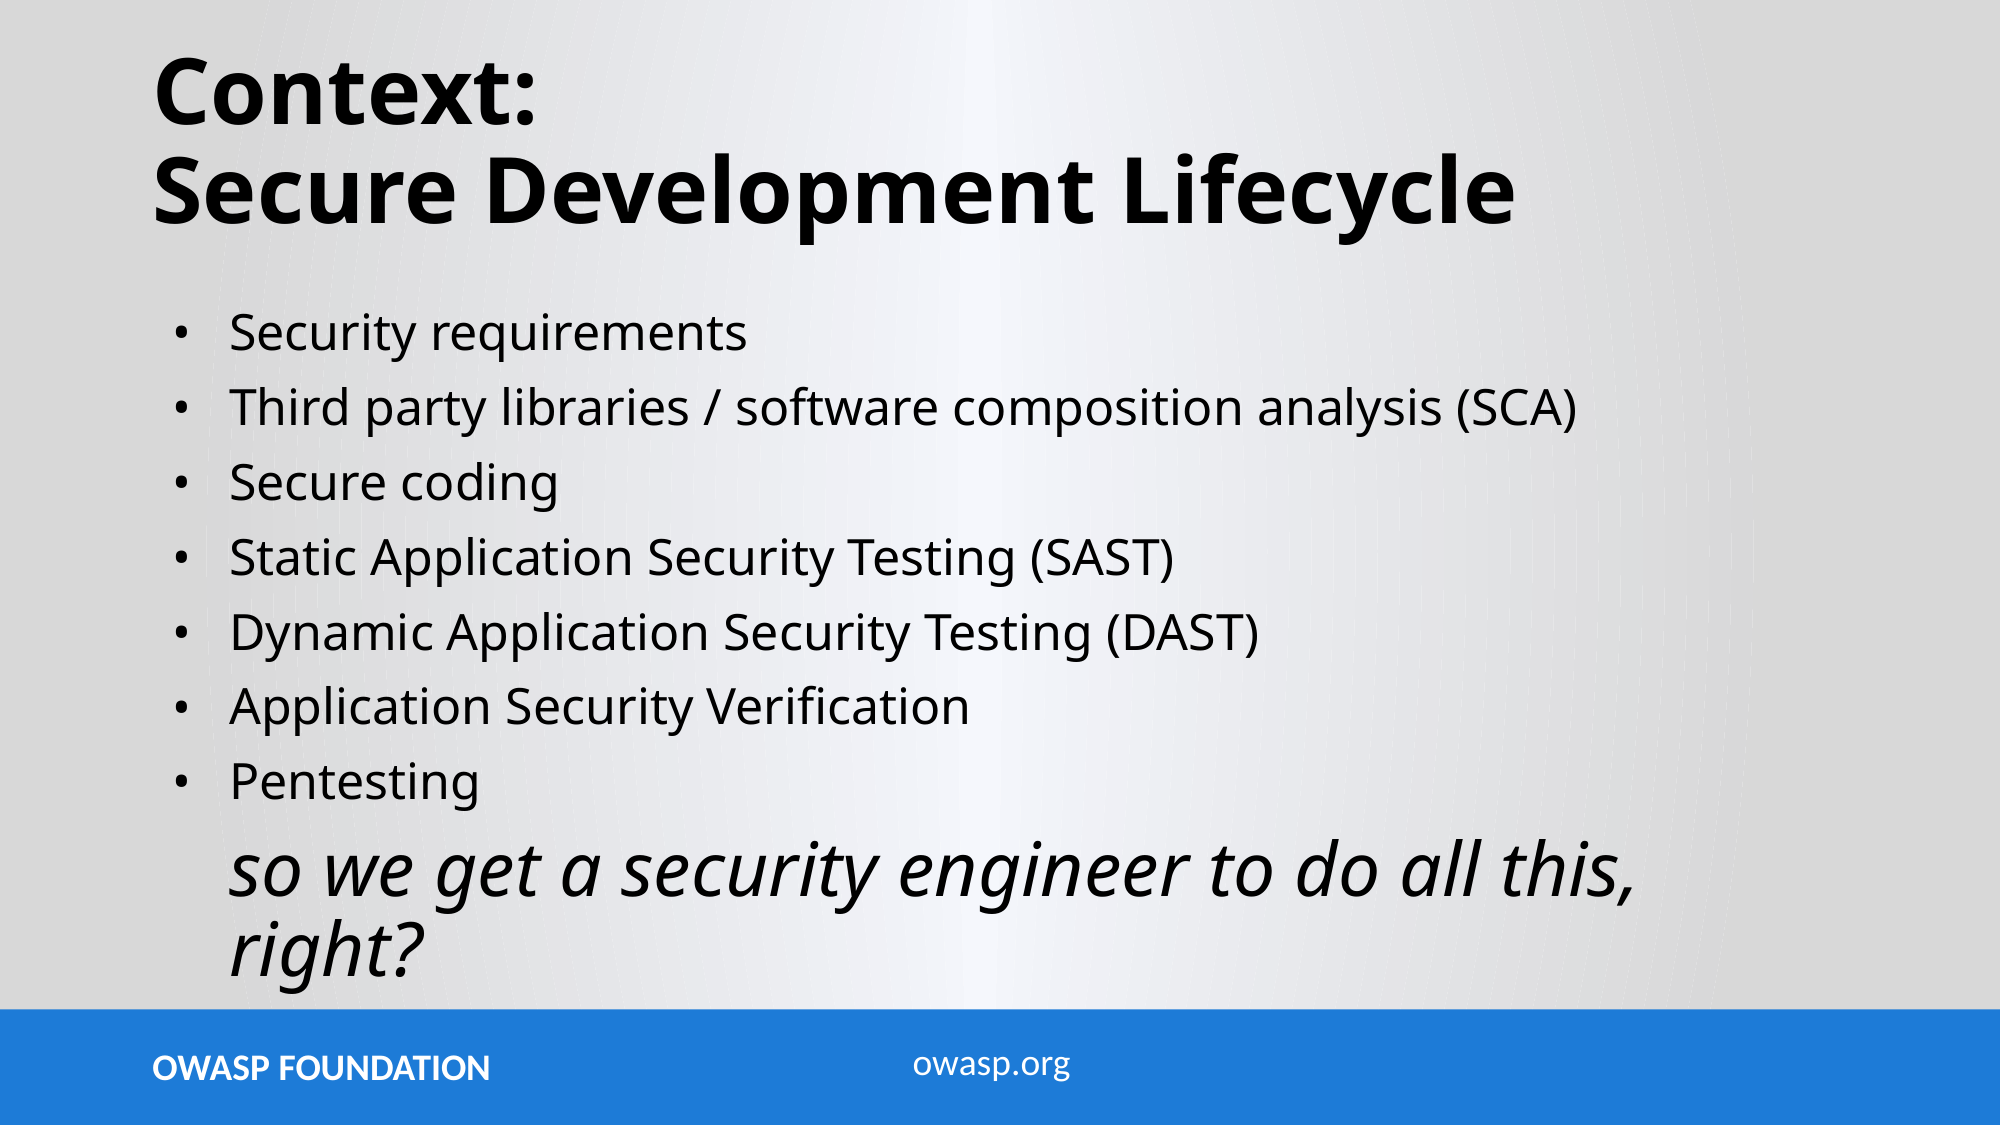

# Context: Secure Development Lifecycle
Security requirements
Third party libraries / software composition analysis (SCA)
Secure coding
Static Application Security Testing (SAST)
Dynamic Application Security Testing (DAST)
Application Security Verification
Pentesting
so we get a security engineer to do all this, right?